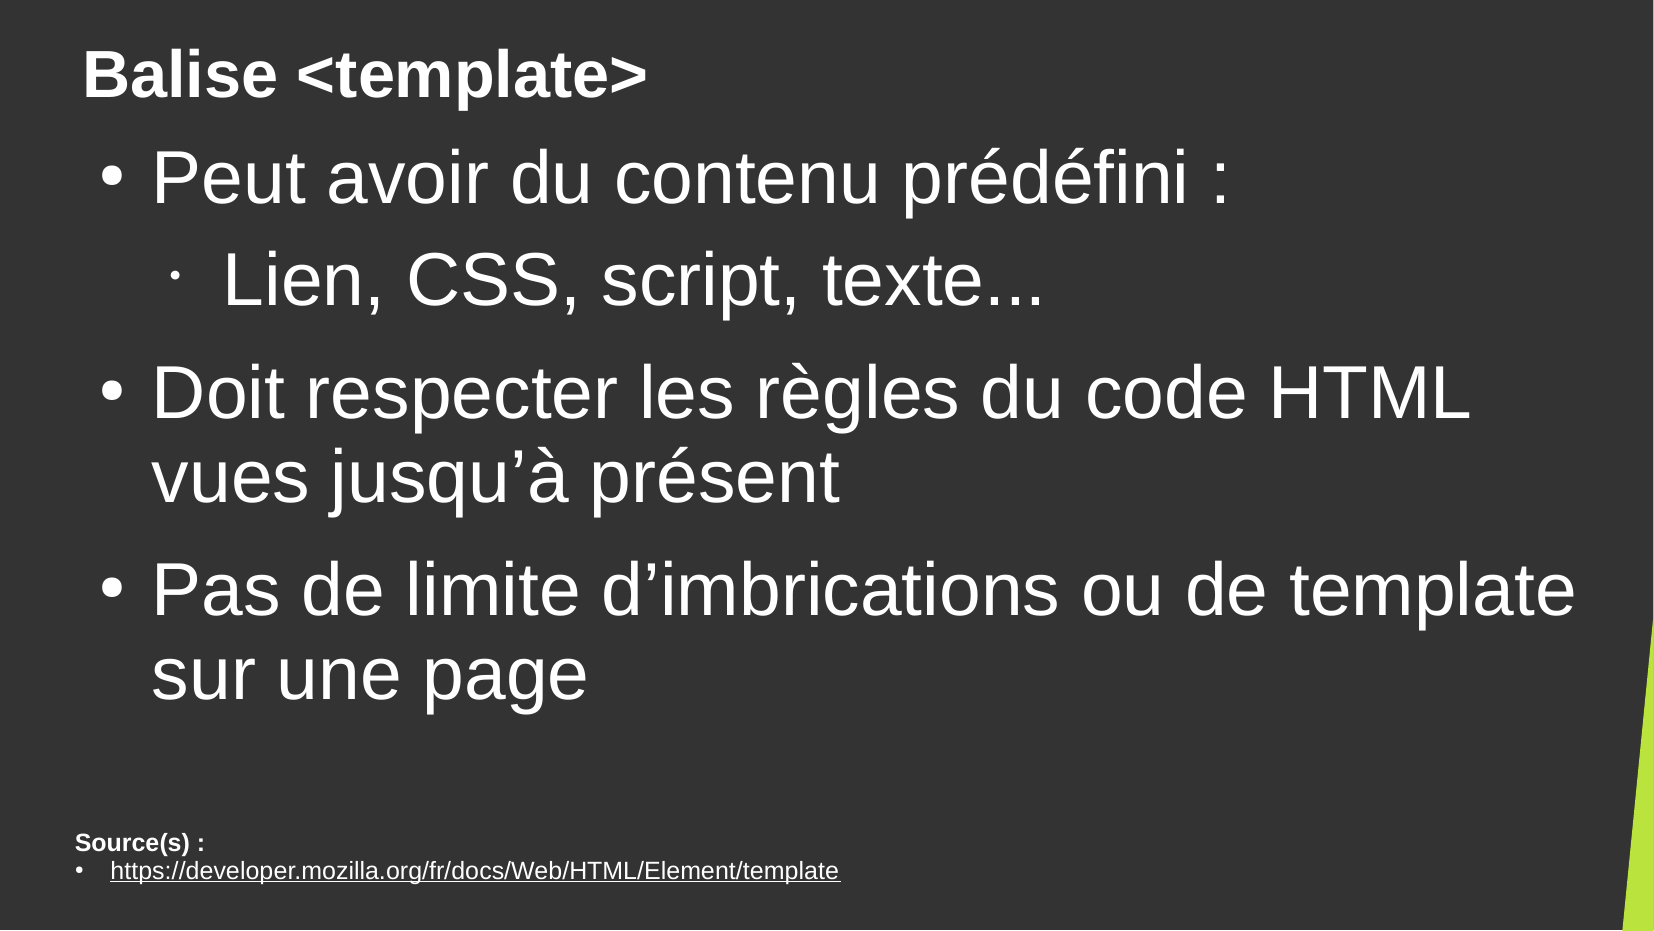

# Balise <template>
Peut avoir du contenu prédéfini :
Lien, CSS, script, texte...
Doit respecter les règles du code HTML vues jusqu’à présent
Pas de limite d’imbrications ou de template sur une page
Source(s) :
https://developer.mozilla.org/fr/docs/Web/HTML/Element/template